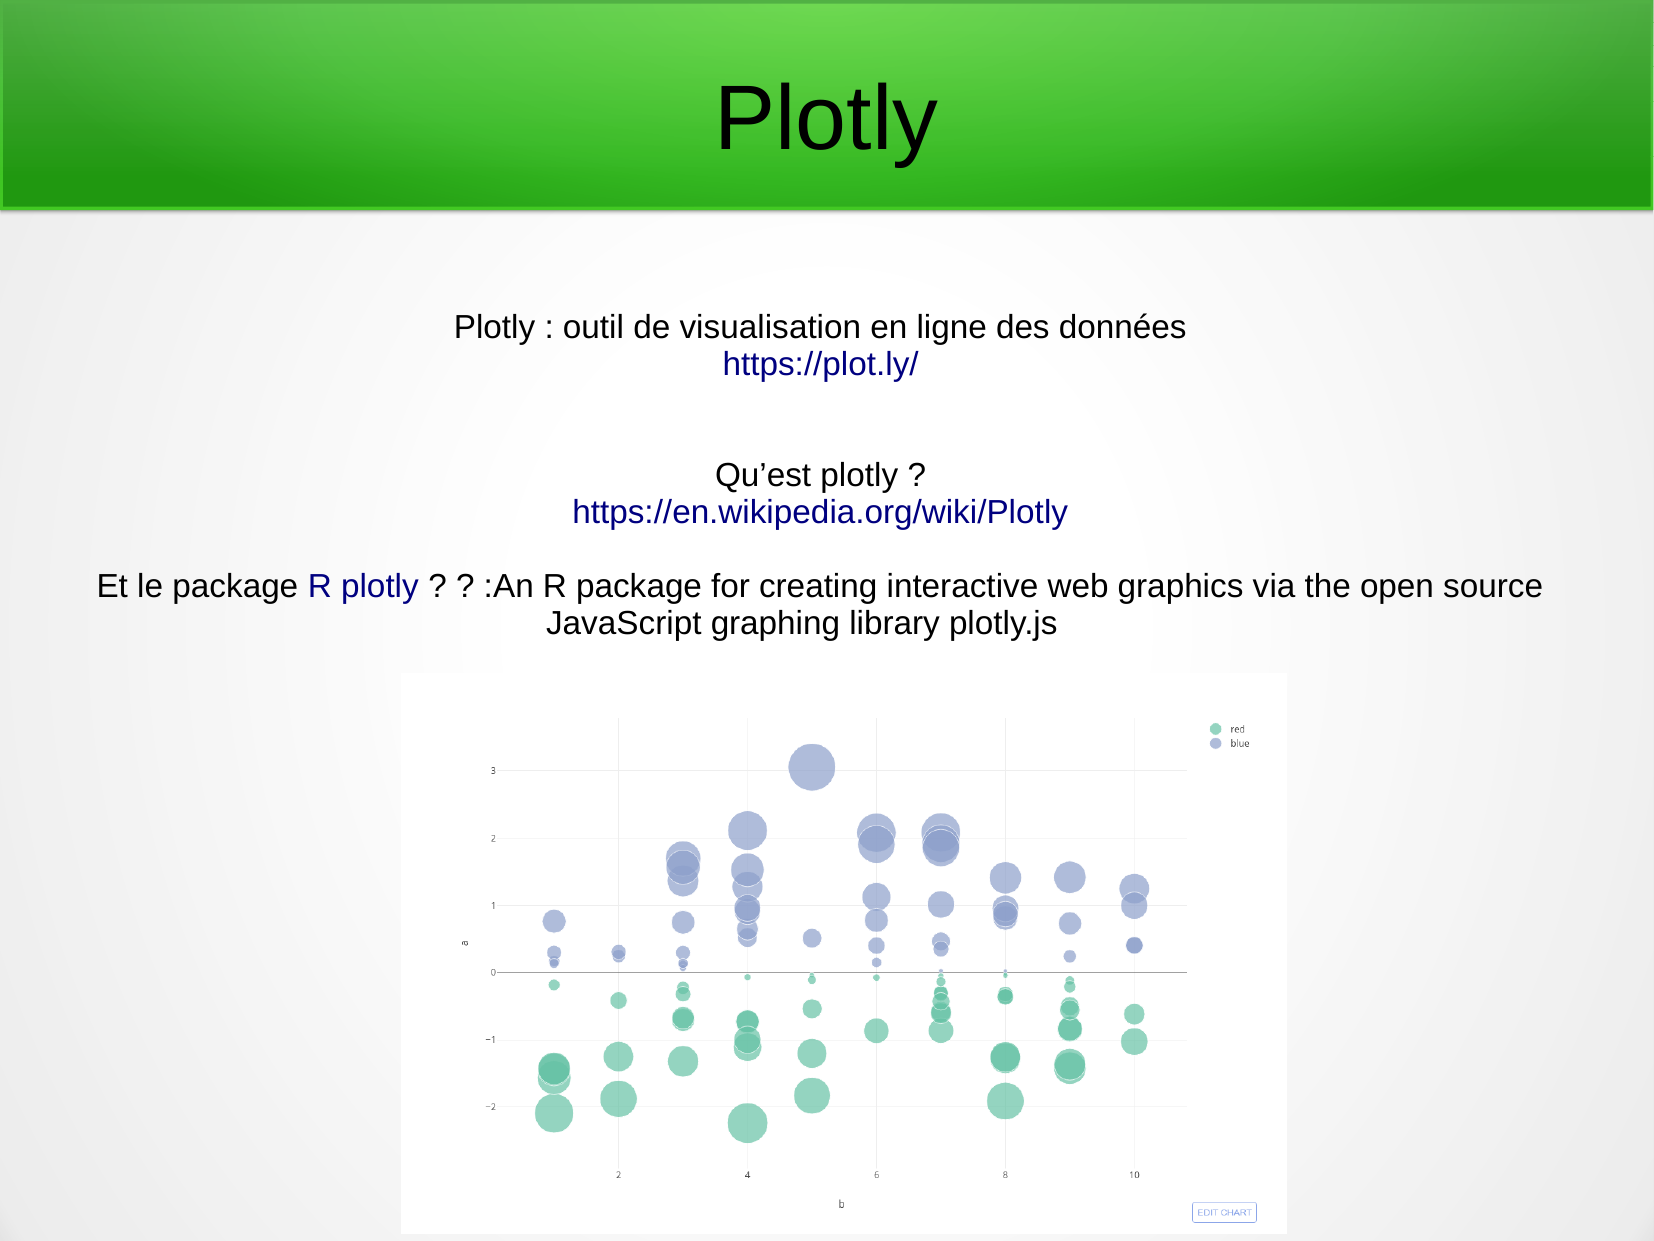

# Plotly
Plotly : outil de visualisation en ligne des données
https://plot.ly/
Qu’est plotly ?
https://en.wikipedia.org/wiki/Plotly
Et le package R plotly ? ? :An R package for creating interactive web graphics via the open source JavaScript graphing library plotly.js